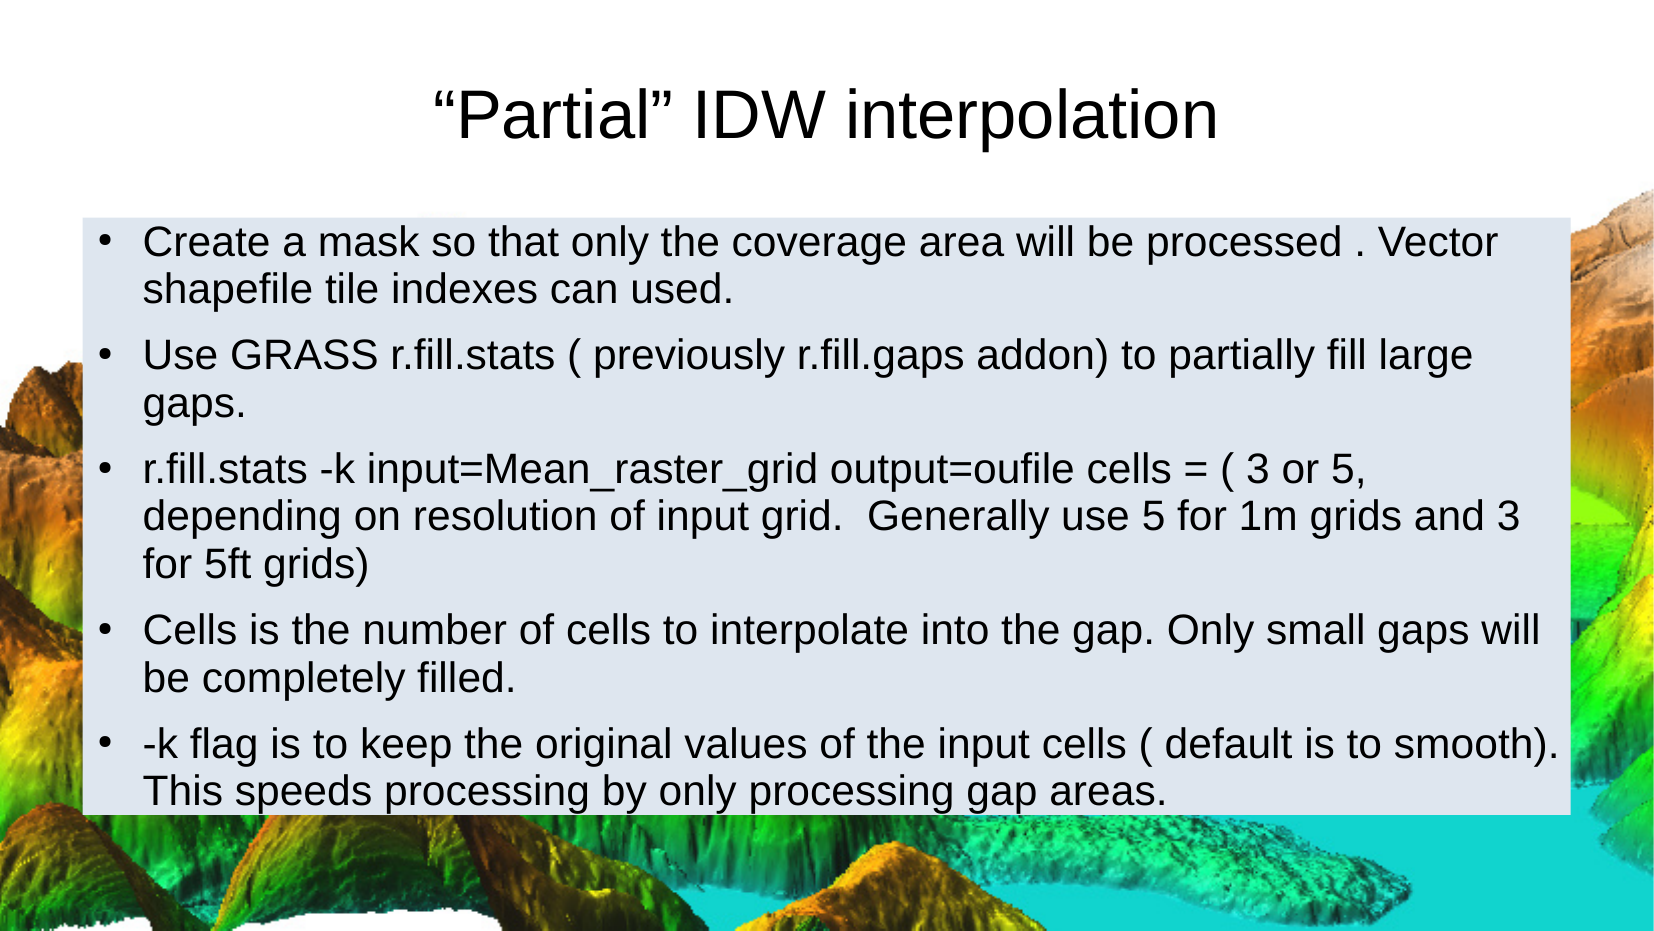

# “Partial” IDW interpolation
Create a mask so that only the coverage area will be processed . Vector shapefile tile indexes can used.
Use GRASS r.fill.stats ( previously r.fill.gaps addon) to partially fill large gaps.
r.fill.stats -k input=Mean_raster_grid output=oufile cells = ( 3 or 5, depending on resolution of input grid. Generally use 5 for 1m grids and 3 for 5ft grids)
Cells is the number of cells to interpolate into the gap. Only small gaps will be completely filled.
-k flag is to keep the original values of the input cells ( default is to smooth). This speeds processing by only processing gap areas.